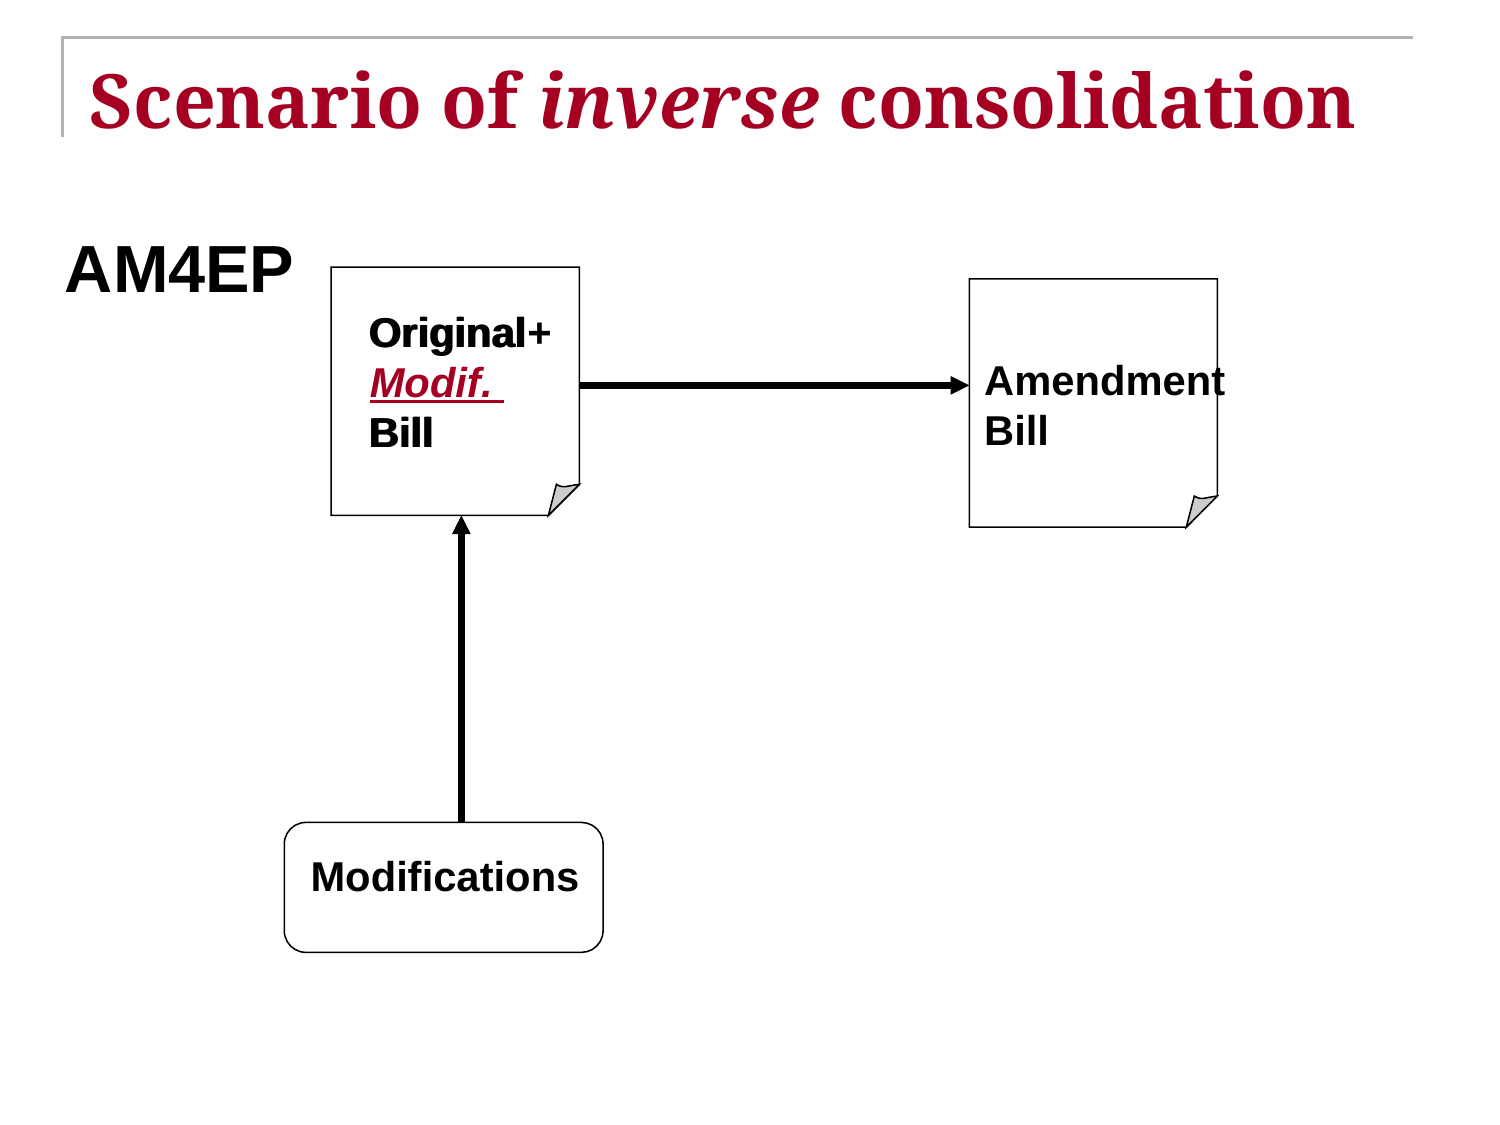

# Scenario of inverse consolidation
AM4EP
Amendment
Bill
Original+
Modif.
Bill
Modifications
Original
Bill